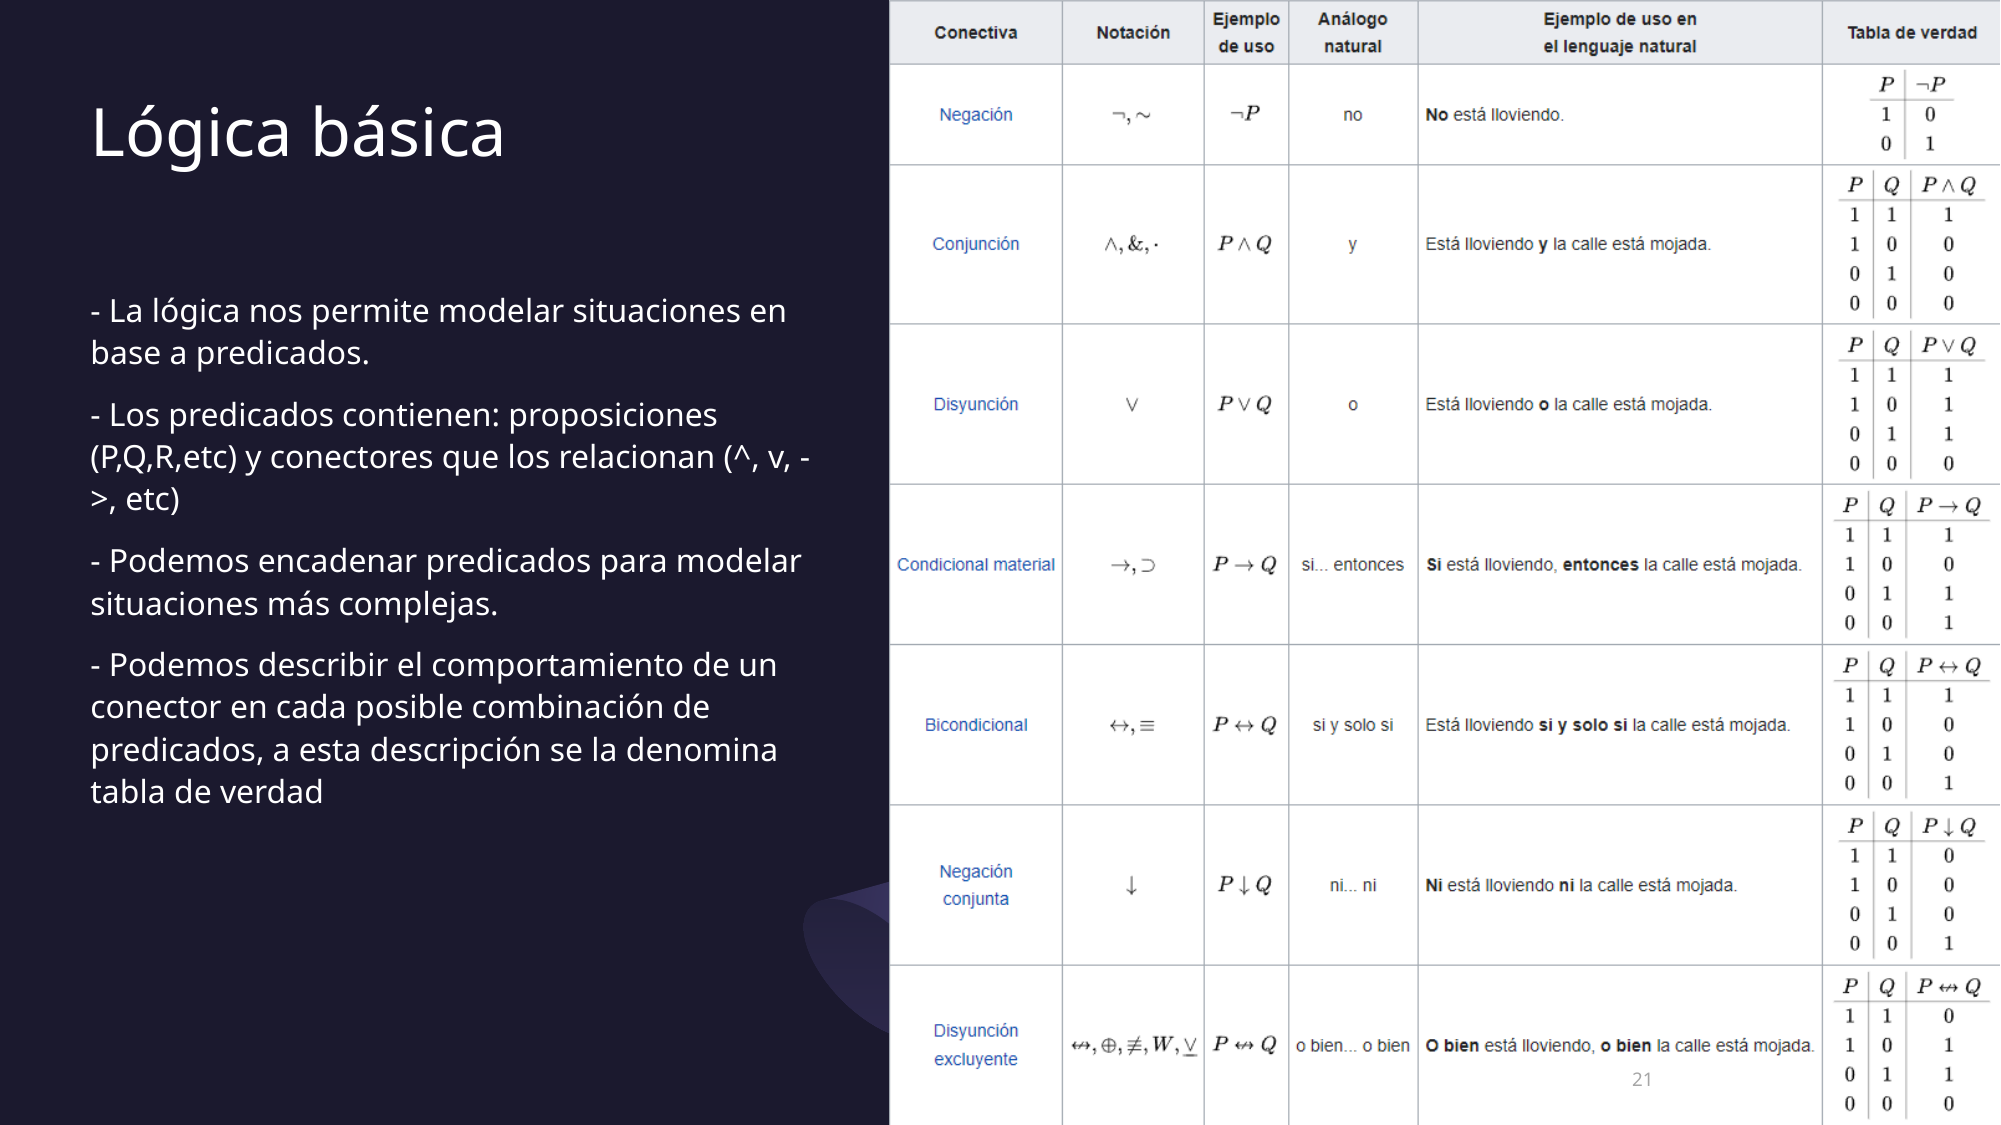

# Lógica básica
- La lógica nos permite modelar situaciones en base a predicados.
- Los predicados contienen: proposiciones (P,Q,R,etc) y conectores que los relacionan (^, v, ->, etc)
- Podemos encadenar predicados para modelar situaciones más complejas.
- Podemos describir el comportamiento de un conector en cada posible combinación de predicados, a esta descripción se la denomina tabla de verdad